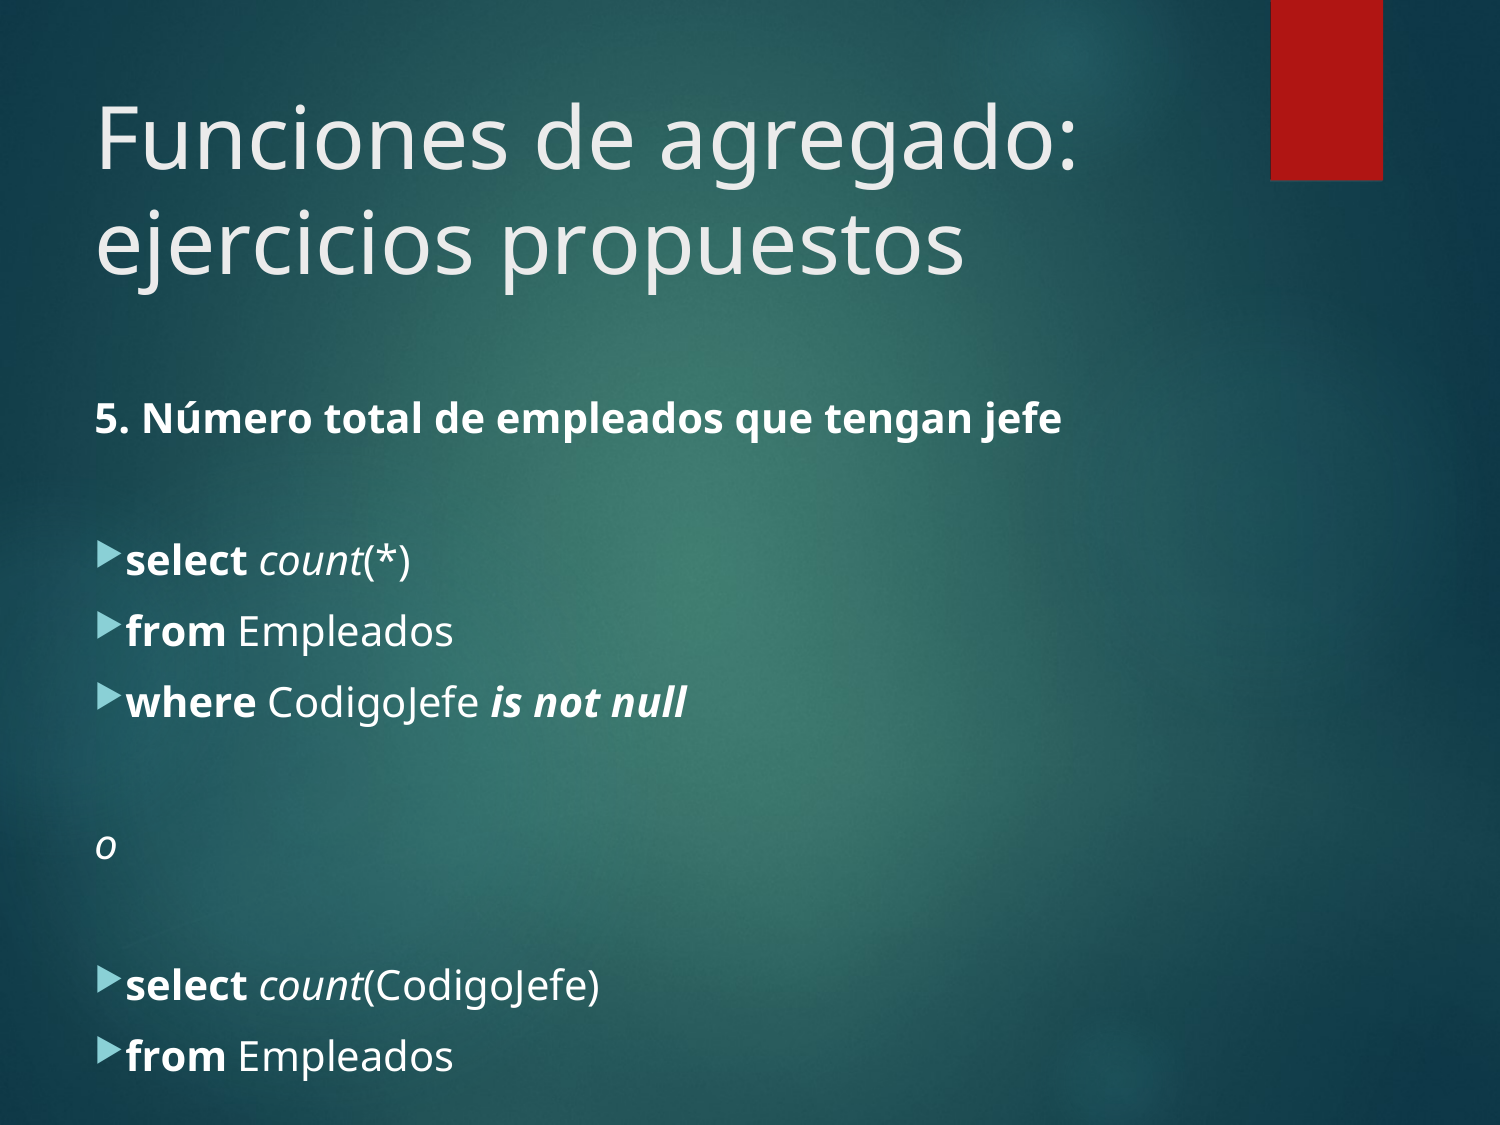

# Funciones de agregado: ejercicios propuestos
5. Número total de empleados que tengan jefe
select count(*)
from Empleados
where CodigoJefe is not null
o
select count(CodigoJefe)
from Empleados